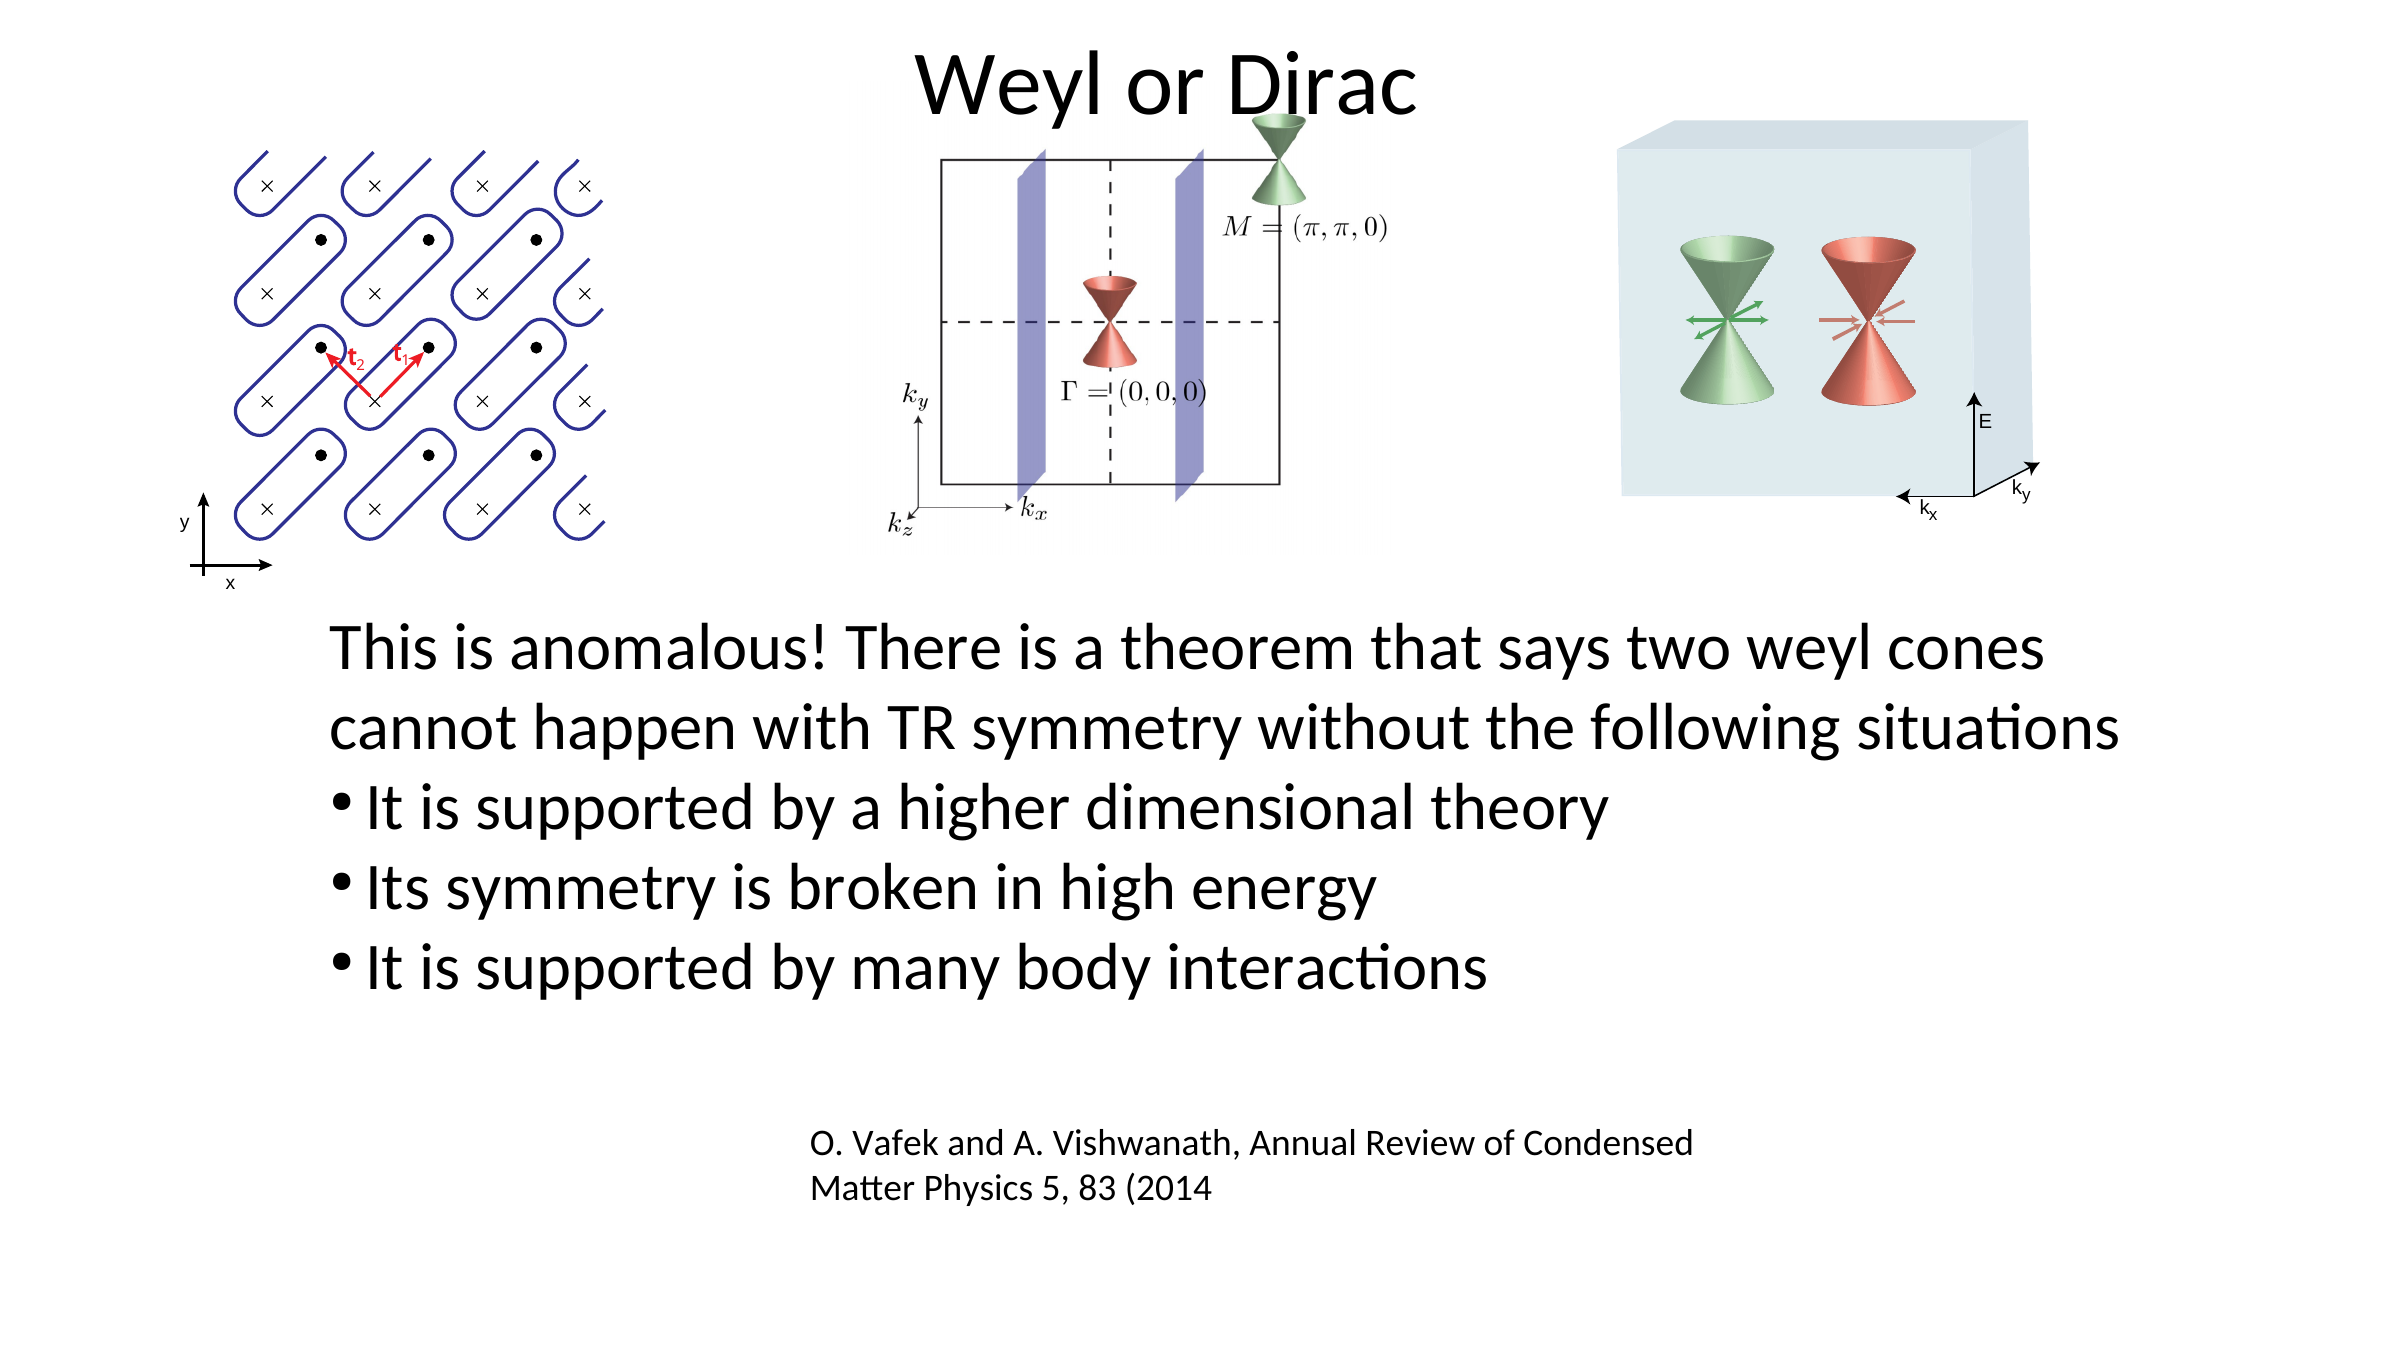

Weyl or Dirac
This is anomalous! There is a theorem that says two weyl cones cannot happen with TR symmetry without the following situations
It is supported by a higher dimensional theory
Its symmetry is broken in high energy
It is supported by many body interactions
O. Vafek and A. Vishwanath, Annual Review of Condensed
Matter Physics 5, 83 (2014